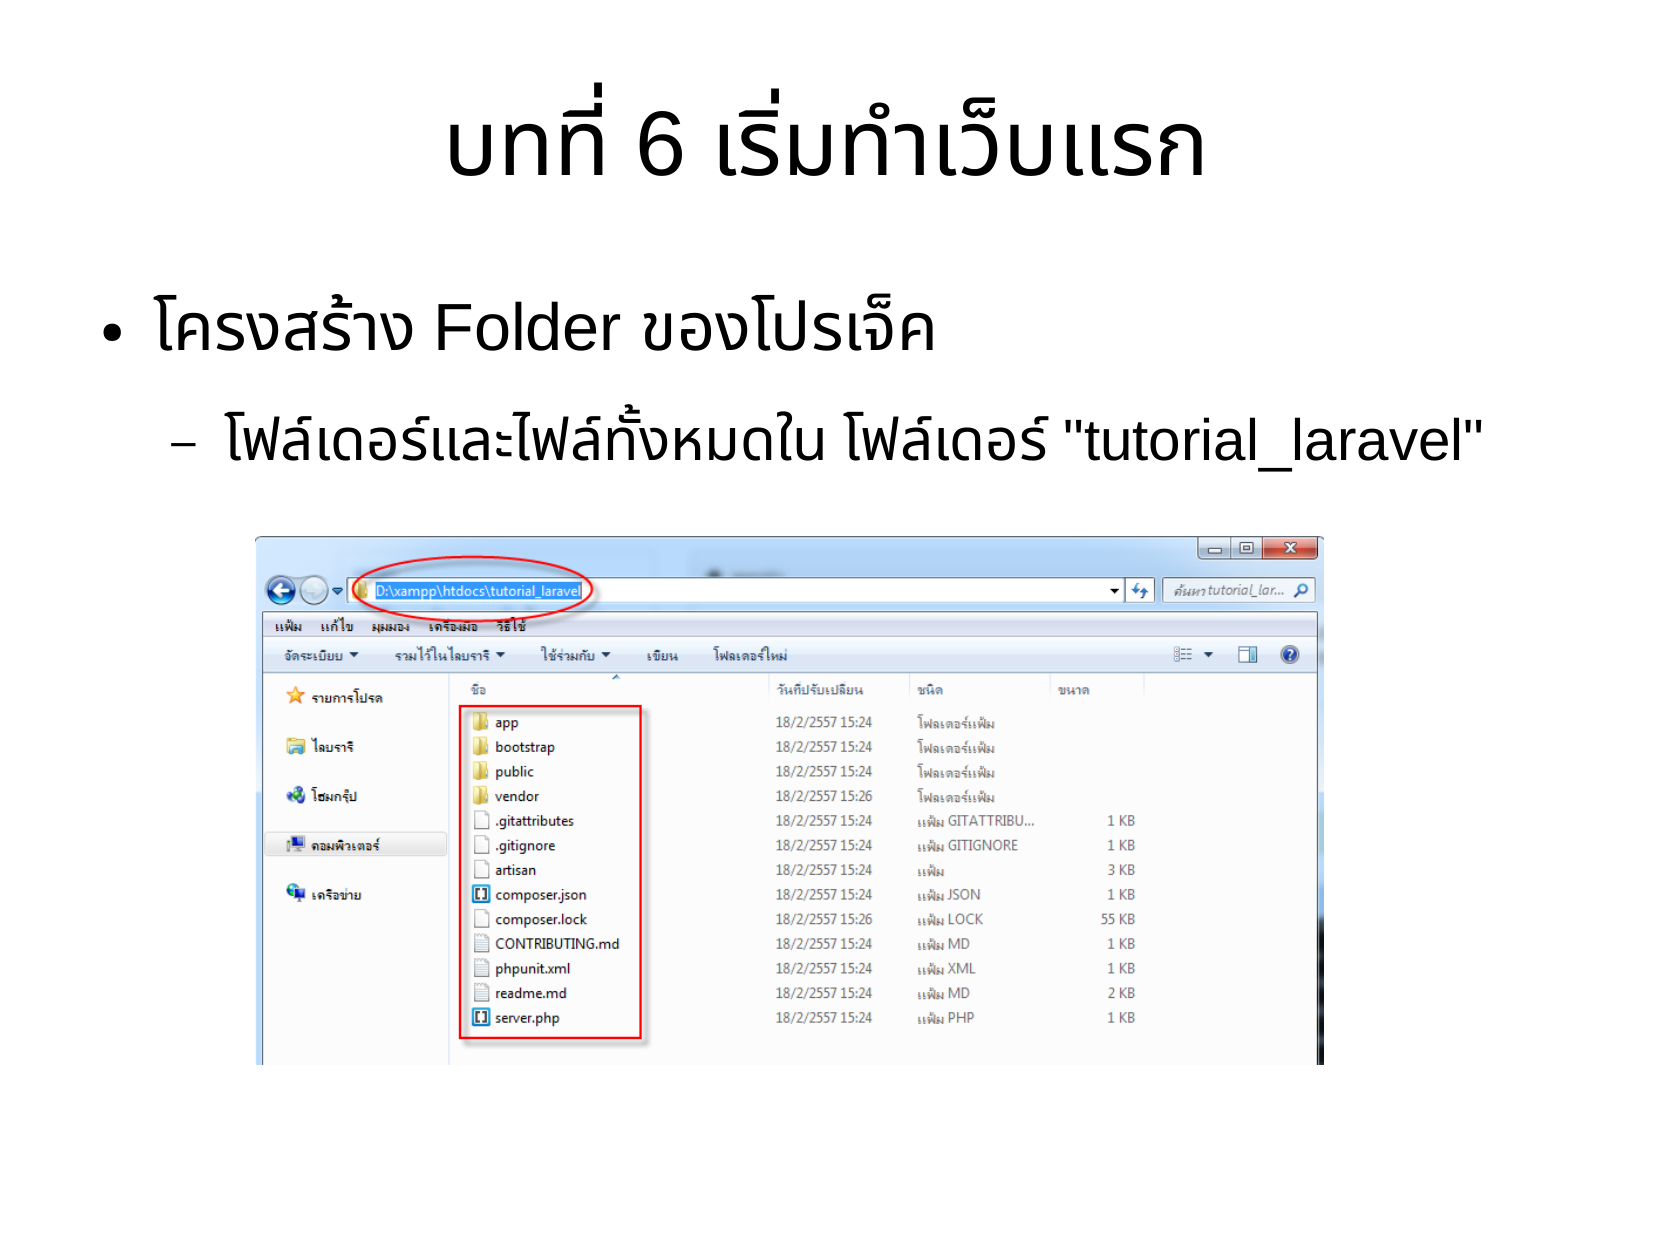

# บทที่ 6 เริ่มทำเว็บแรก
โครงสร้าง Folder ของโปรเจ็ค
โฟล์เดอร์และไฟล์ทั้งหมดใน โฟล์เดอร์ "tutorial_laravel"